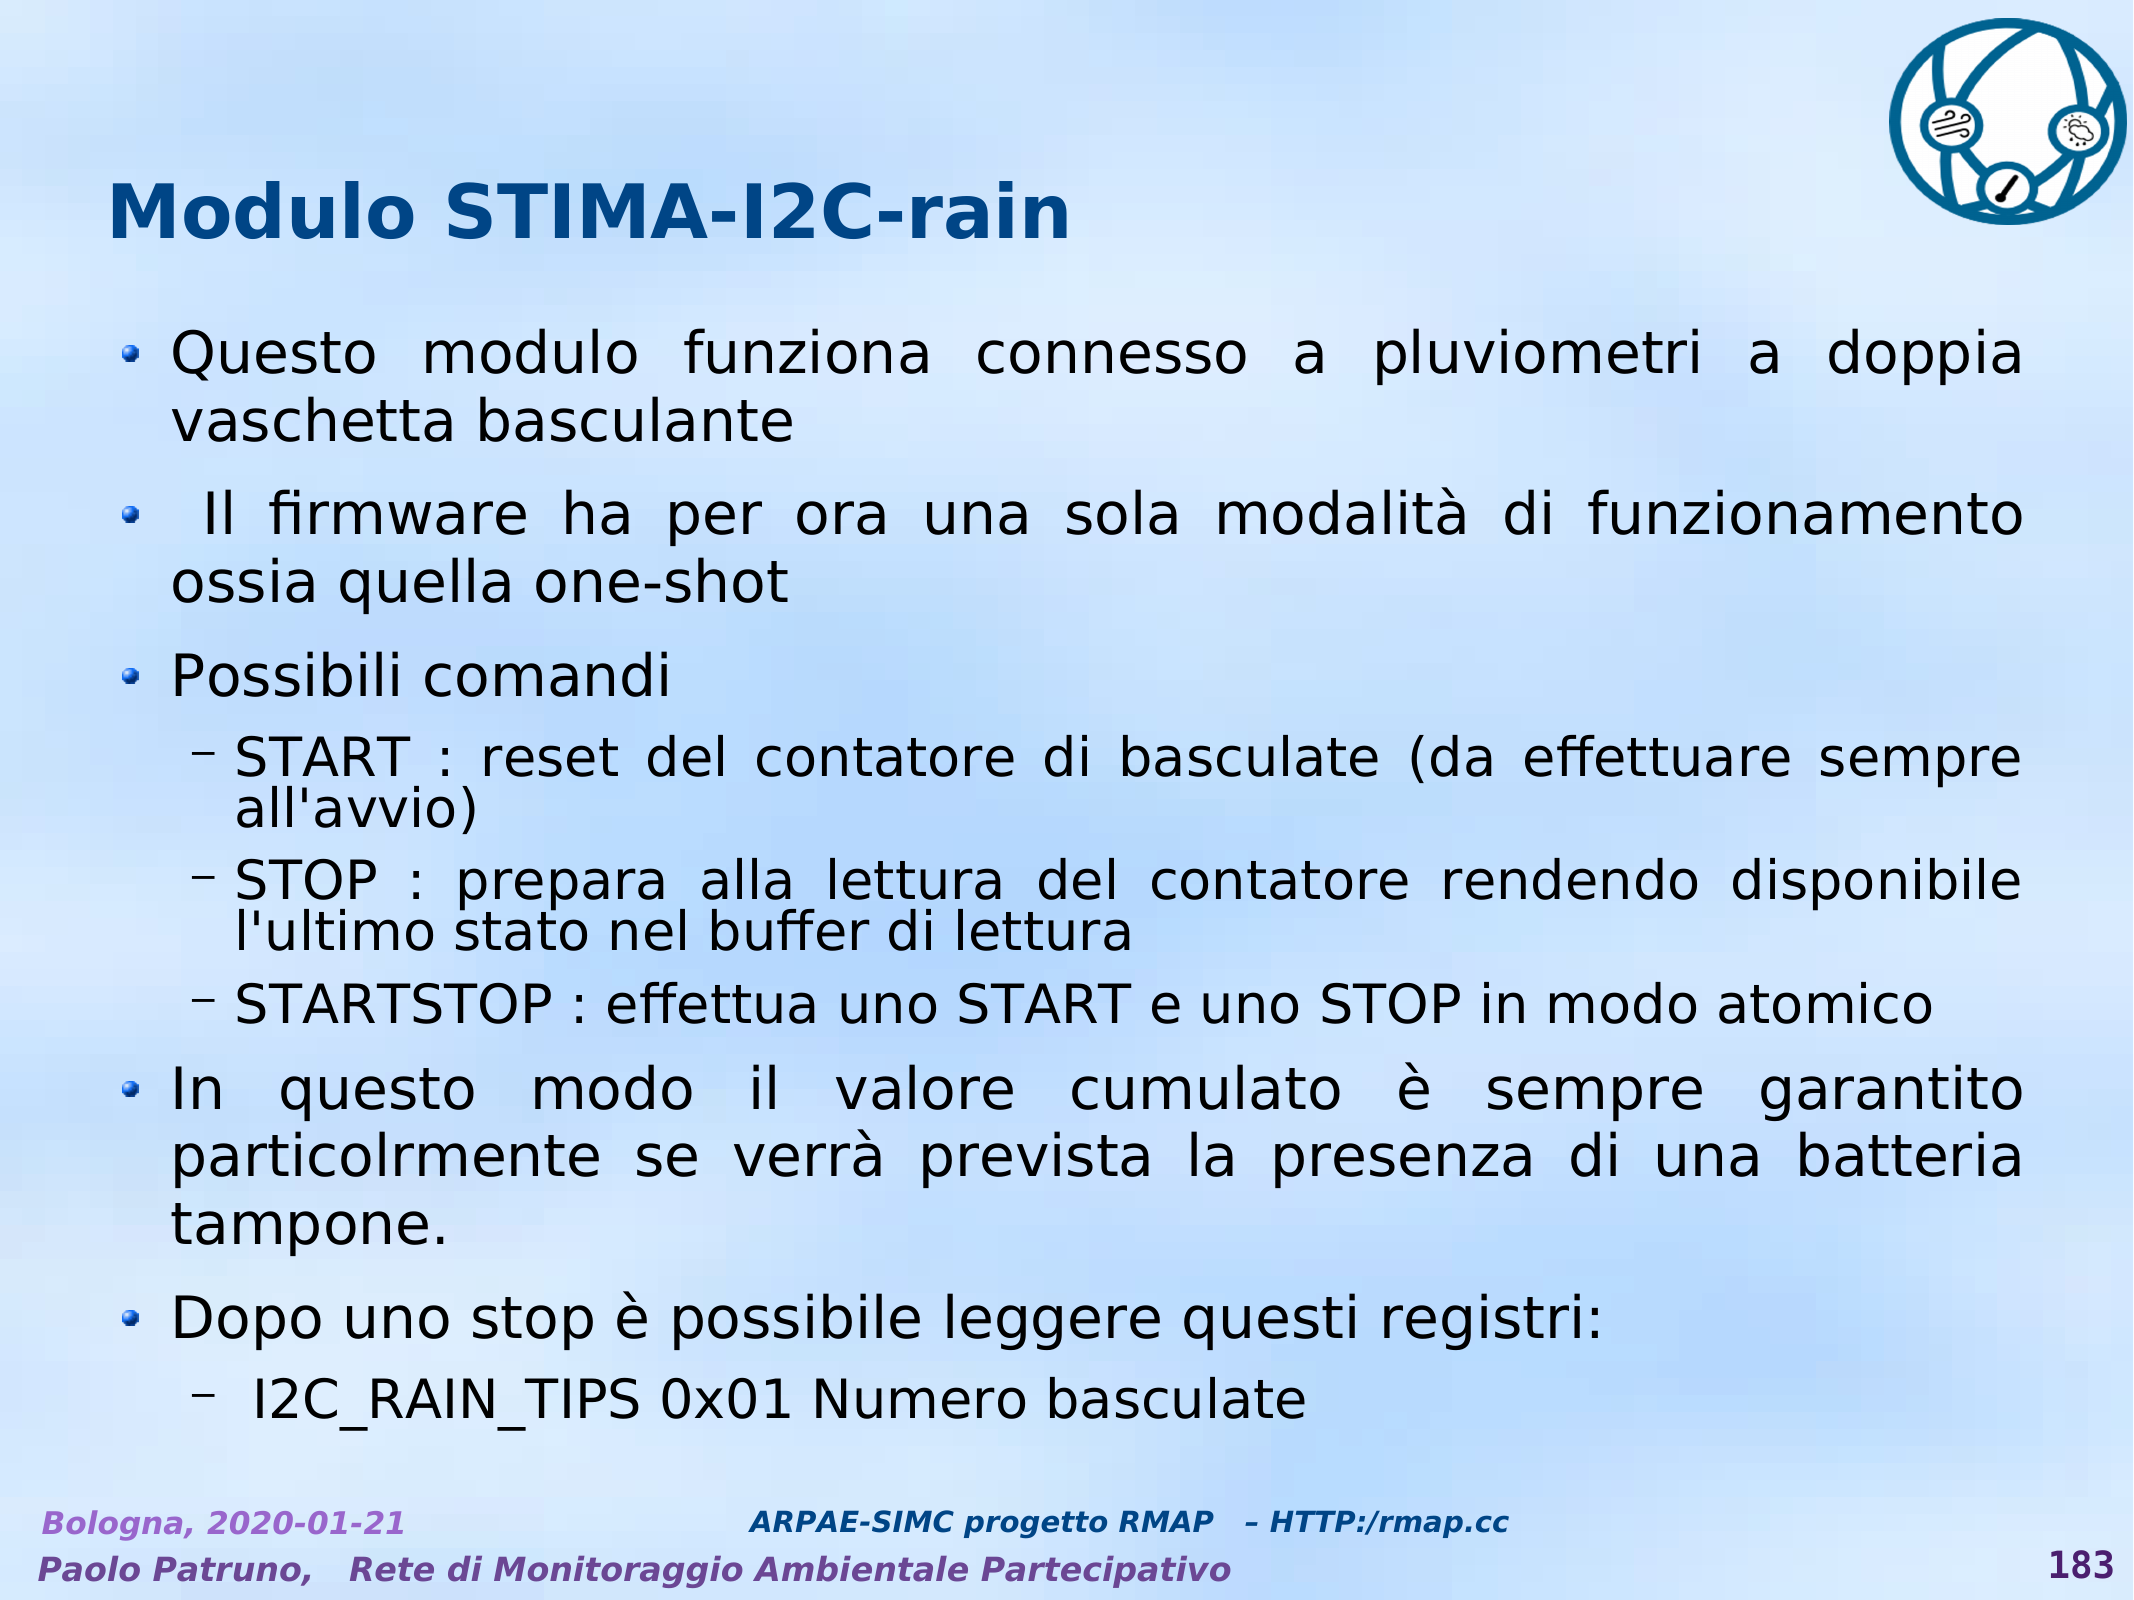

# Modulo STIMA-I2C-rain
Questo modulo funziona connesso a pluviometri a doppia vaschetta basculante
 Il firmware ha per ora una sola modalità di funzionamento ossia quella one-shot
Possibili comandi
START : reset del contatore di basculate (da effettuare sempre all'avvio)
STOP : prepara alla lettura del contatore rendendo disponibile l'ultimo stato nel buffer di lettura
STARTSTOP : effettua uno START e uno STOP in modo atomico
In questo modo il valore cumulato è sempre garantito particolrmente se verrà prevista la presenza di una batteria tampone.
Dopo uno stop è possibile leggere questi registri:
 I2C_RAIN_TIPS 0x01 Numero basculate